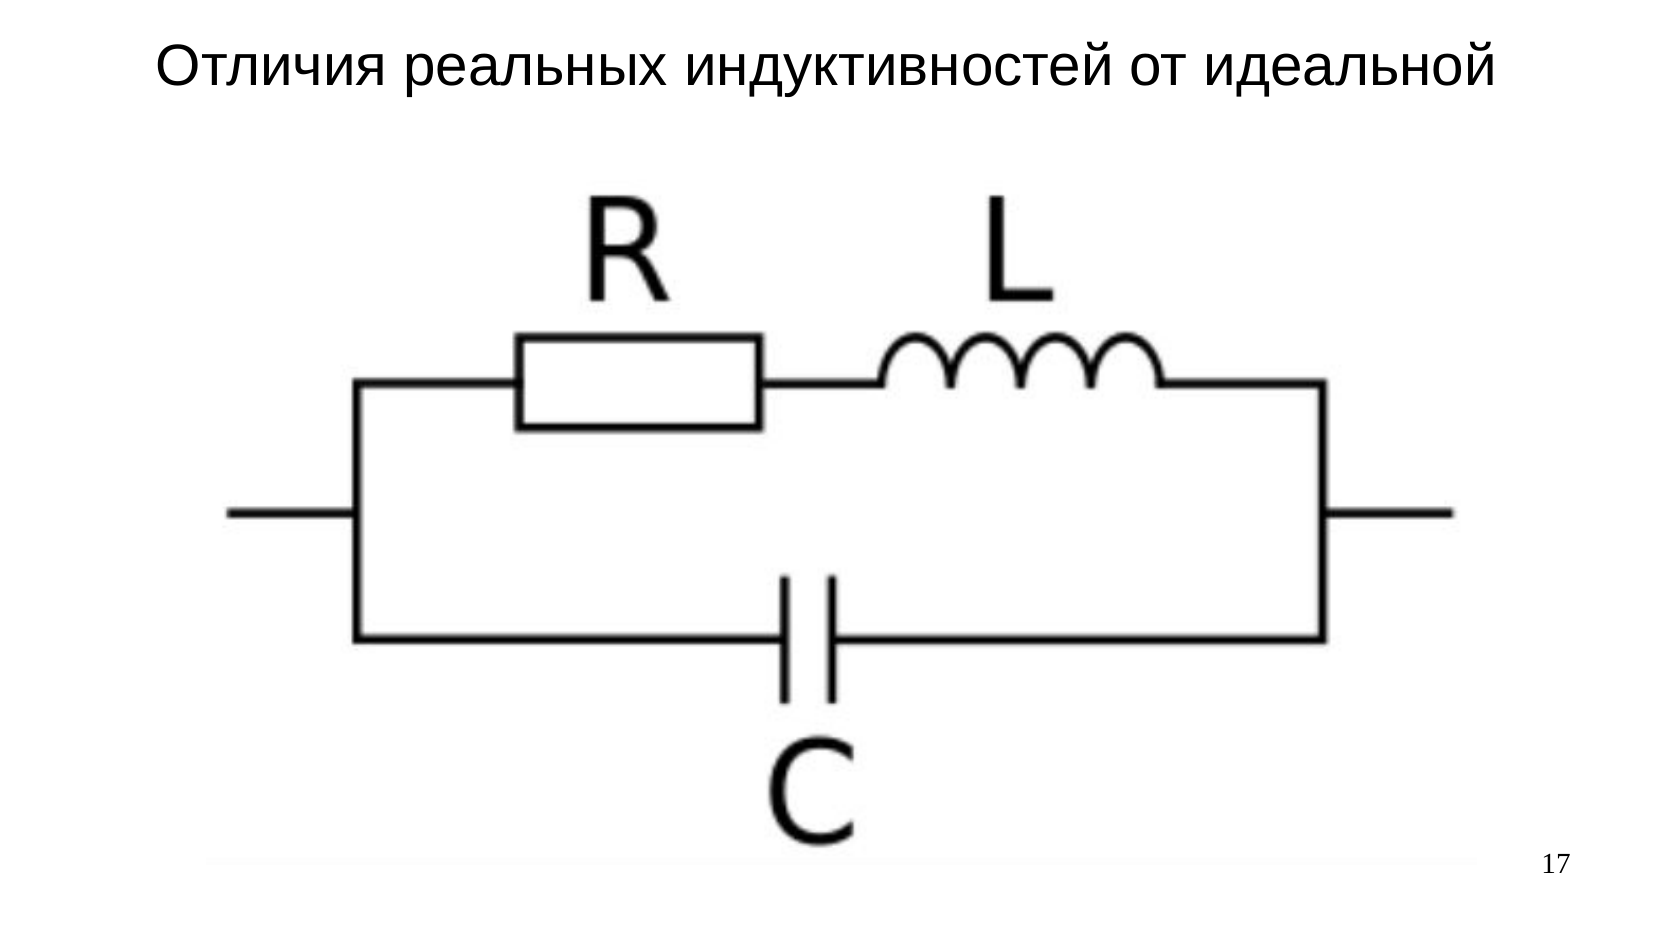

# Отличия реальных индуктивностей от идеальной
17